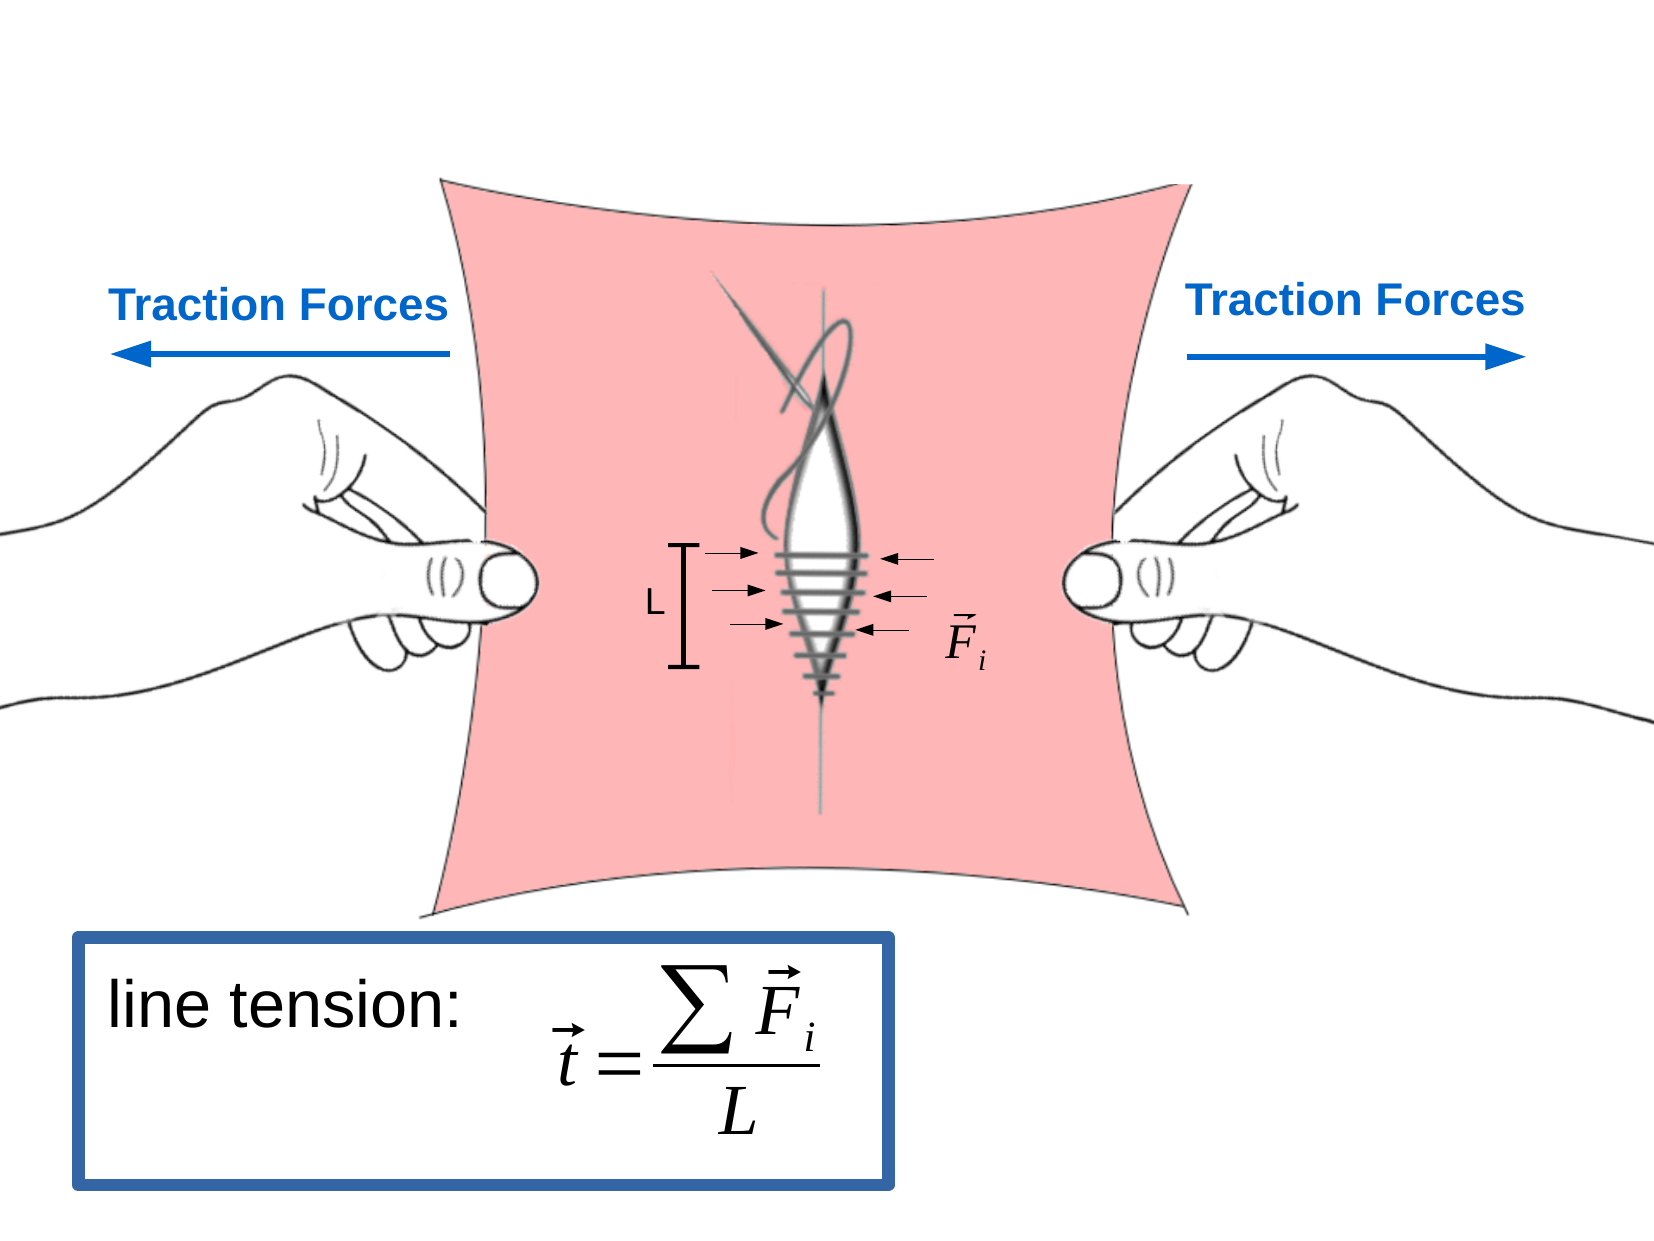

Traction Forces
Traction Forces
L
line tension: